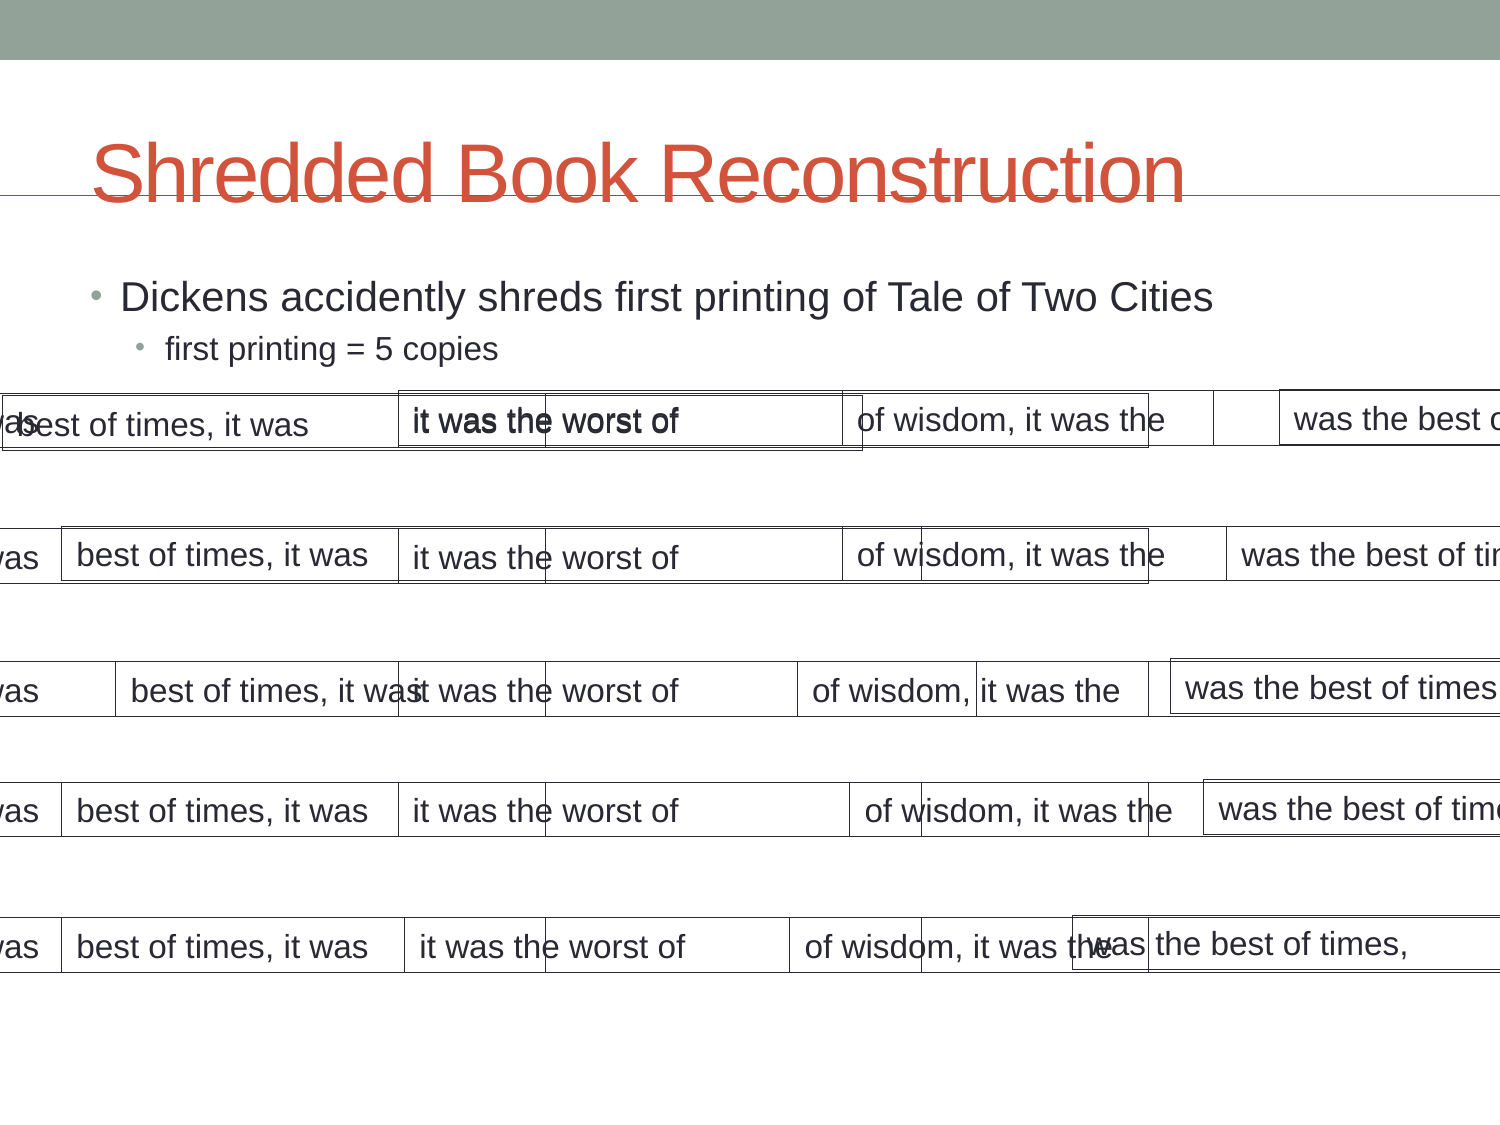

# Shredded Book Reconstruction
Dickens accidently shreds first printing of Tale of Two Cities
first printing = 5 copies
was the best of times,
wisdom, it was the age
worst of times, it was…
it was the worst of
of wisdom, it was the
It was the best of
age of wisdom, it was
it was the worst of
best of times, it was
wisdom, it was the age
worst of times, it was…
It was the best of
best of times, it was
of wisdom, it was the
was the best of times,
age of wisdom, it was
it was the worst of
was the best of times,
It was the best of
age of wisdom, it was
best of times, it was
it was the worst of
of wisdom, it was the
worst of times, it was…
wisdom, it was the age
was the best of times,
It was the best of
age of wisdom, it was
best of times, it was
it was the worst of
of wisdom, it was the
wisdom, it was the age
worst of times, it was…
was the best of times,
wisdom, it was the age
It was the best of
age of wisdom, it was
best of times, it was
it was the worst of
of wisdom, it was the
worst of times, it was…